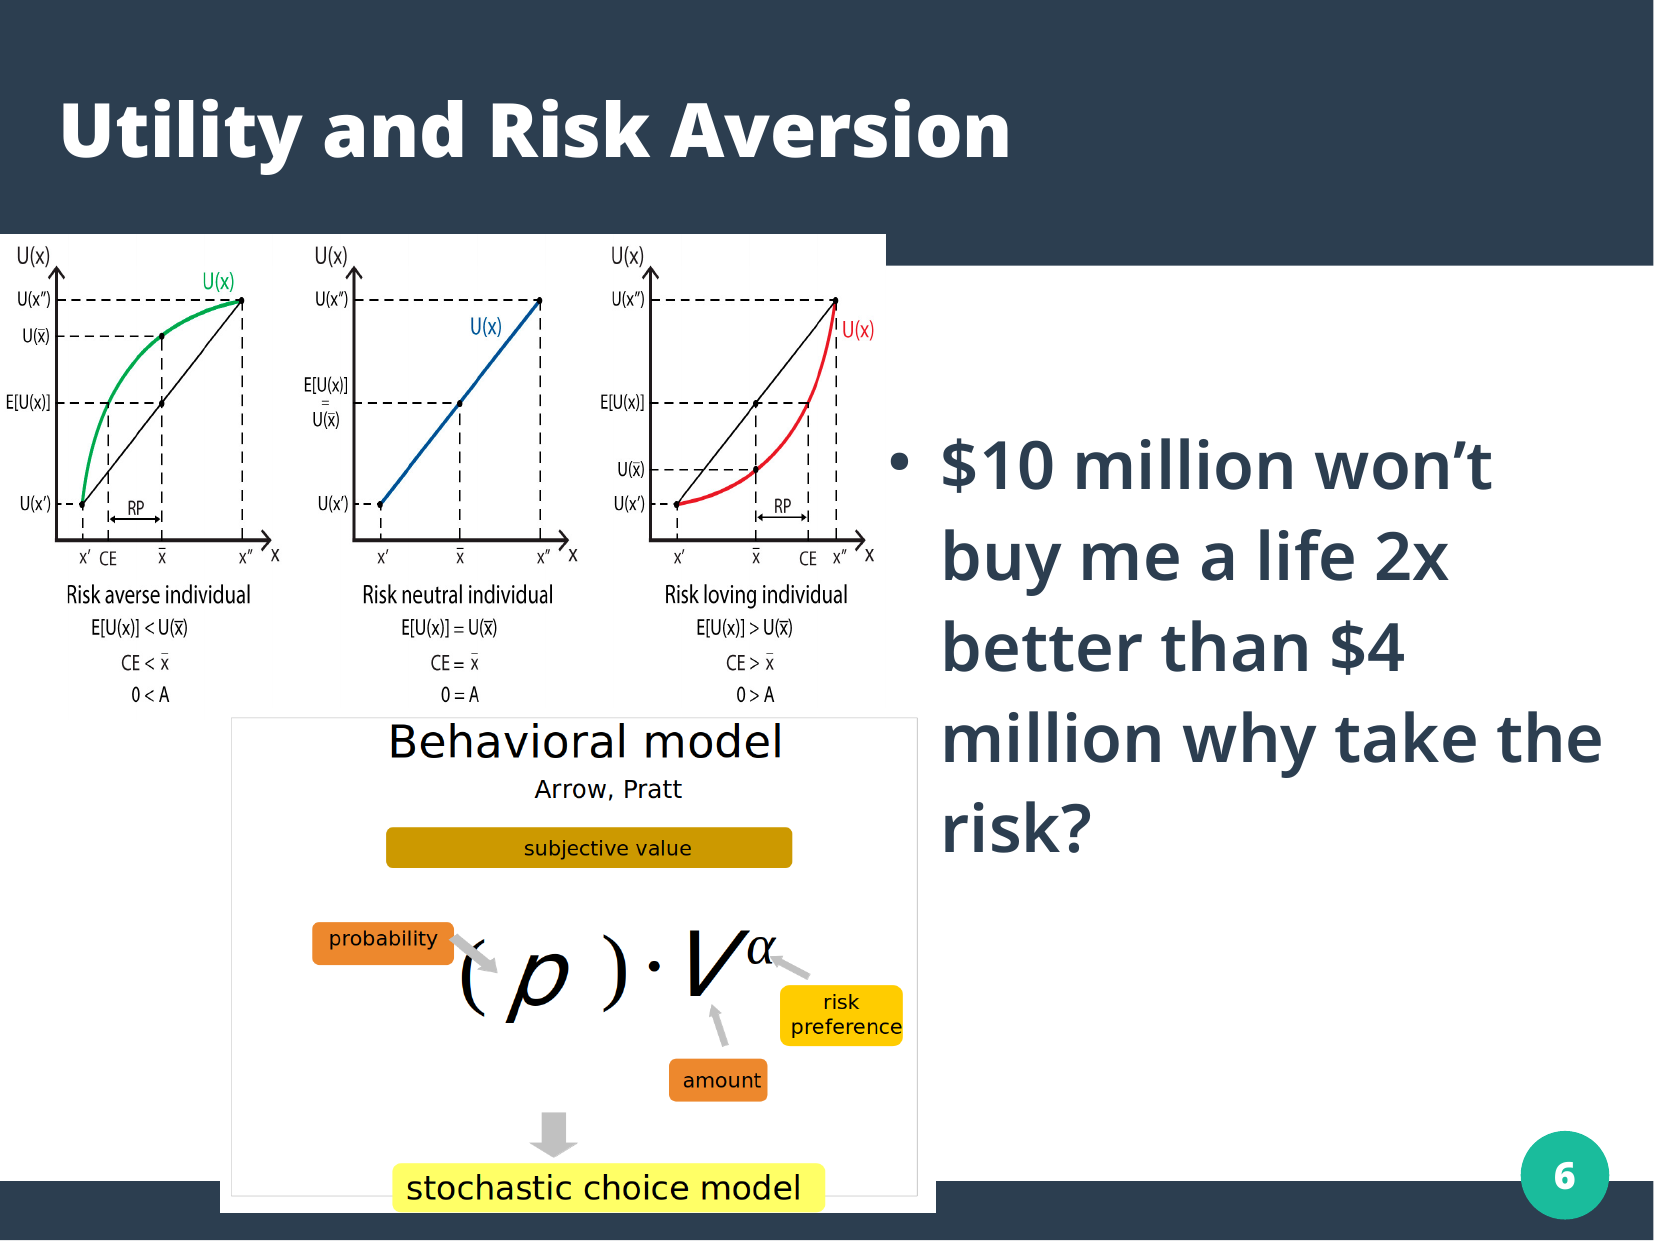

# Utility and Risk Aversion
$10 million won’t buy me a life 2x better than $4 million why take the risk?
6